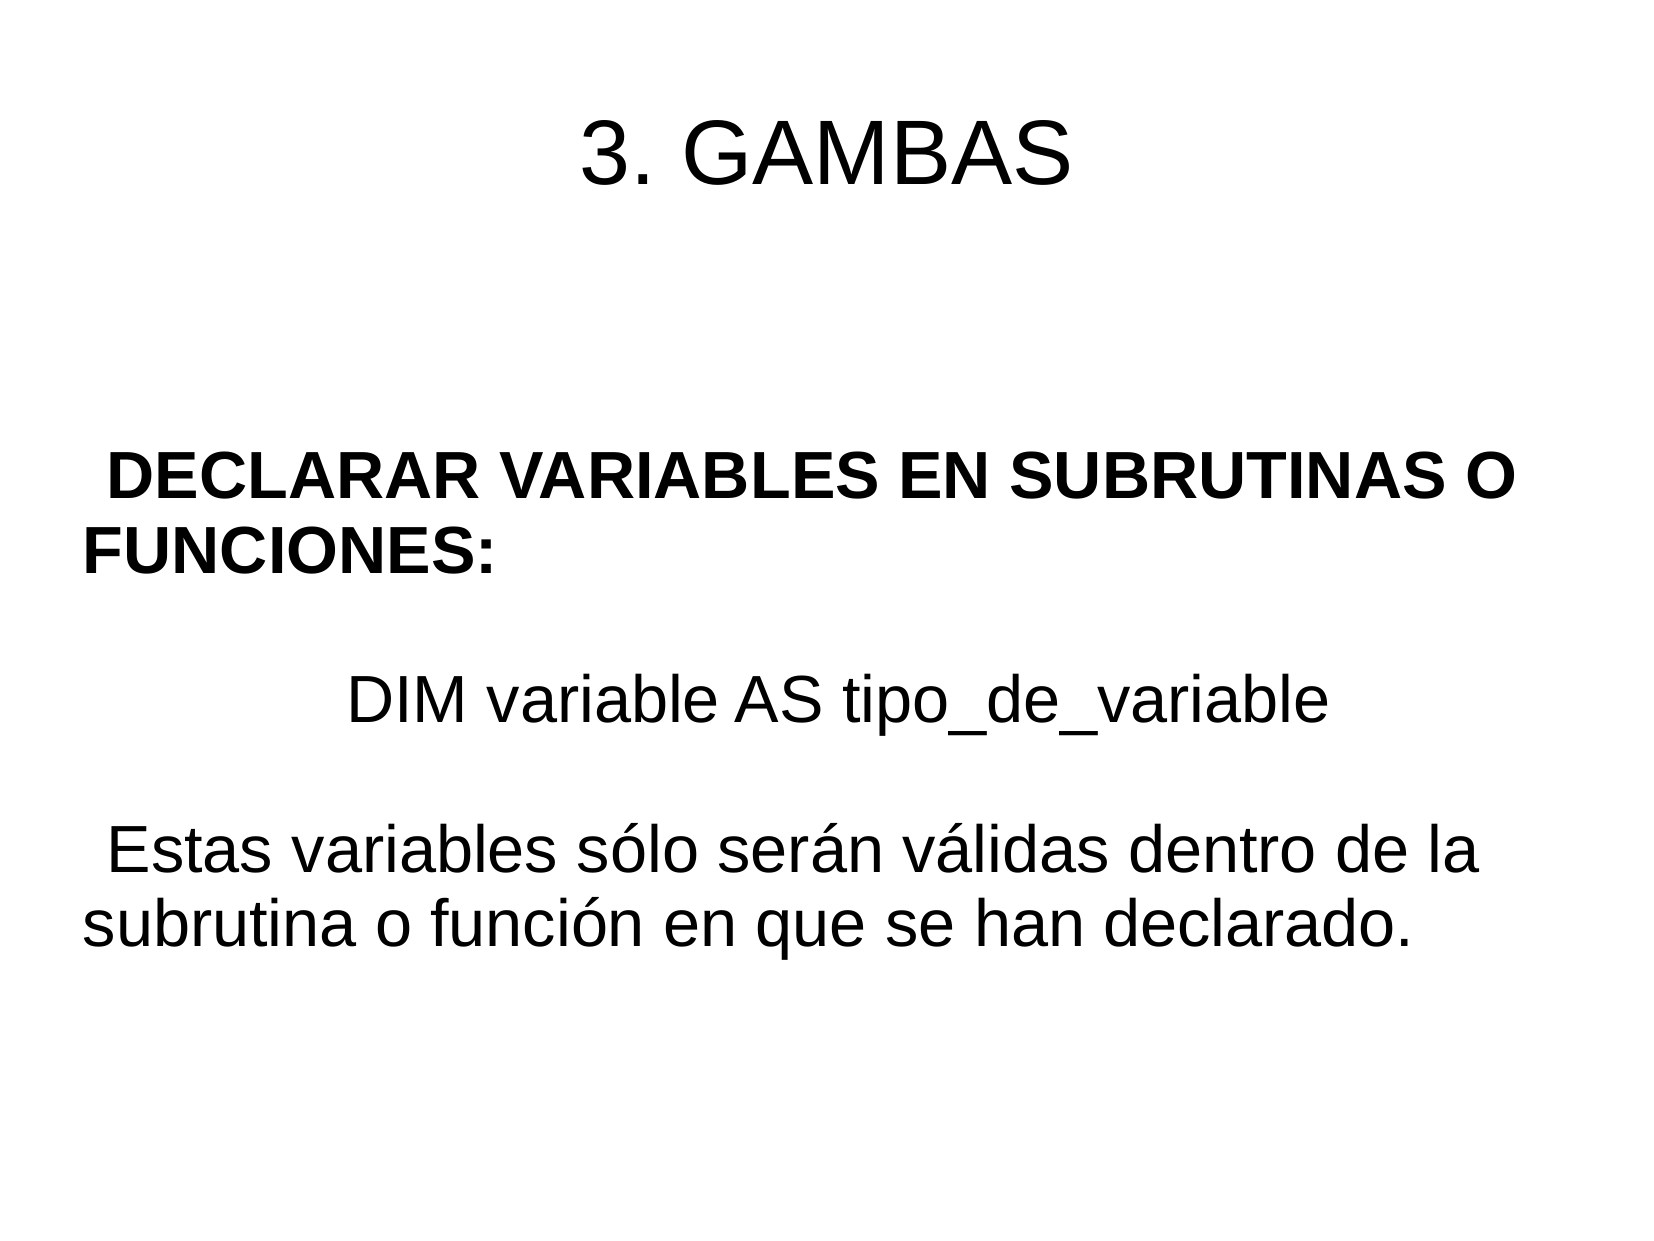

# 3. GAMBAS
DECLARAR VARIABLES EN SUBRUTINAS O FUNCIONES:
DIM variable AS tipo_de_variable
Estas variables sólo serán válidas dentro de la subrutina o función en que se han declarado.